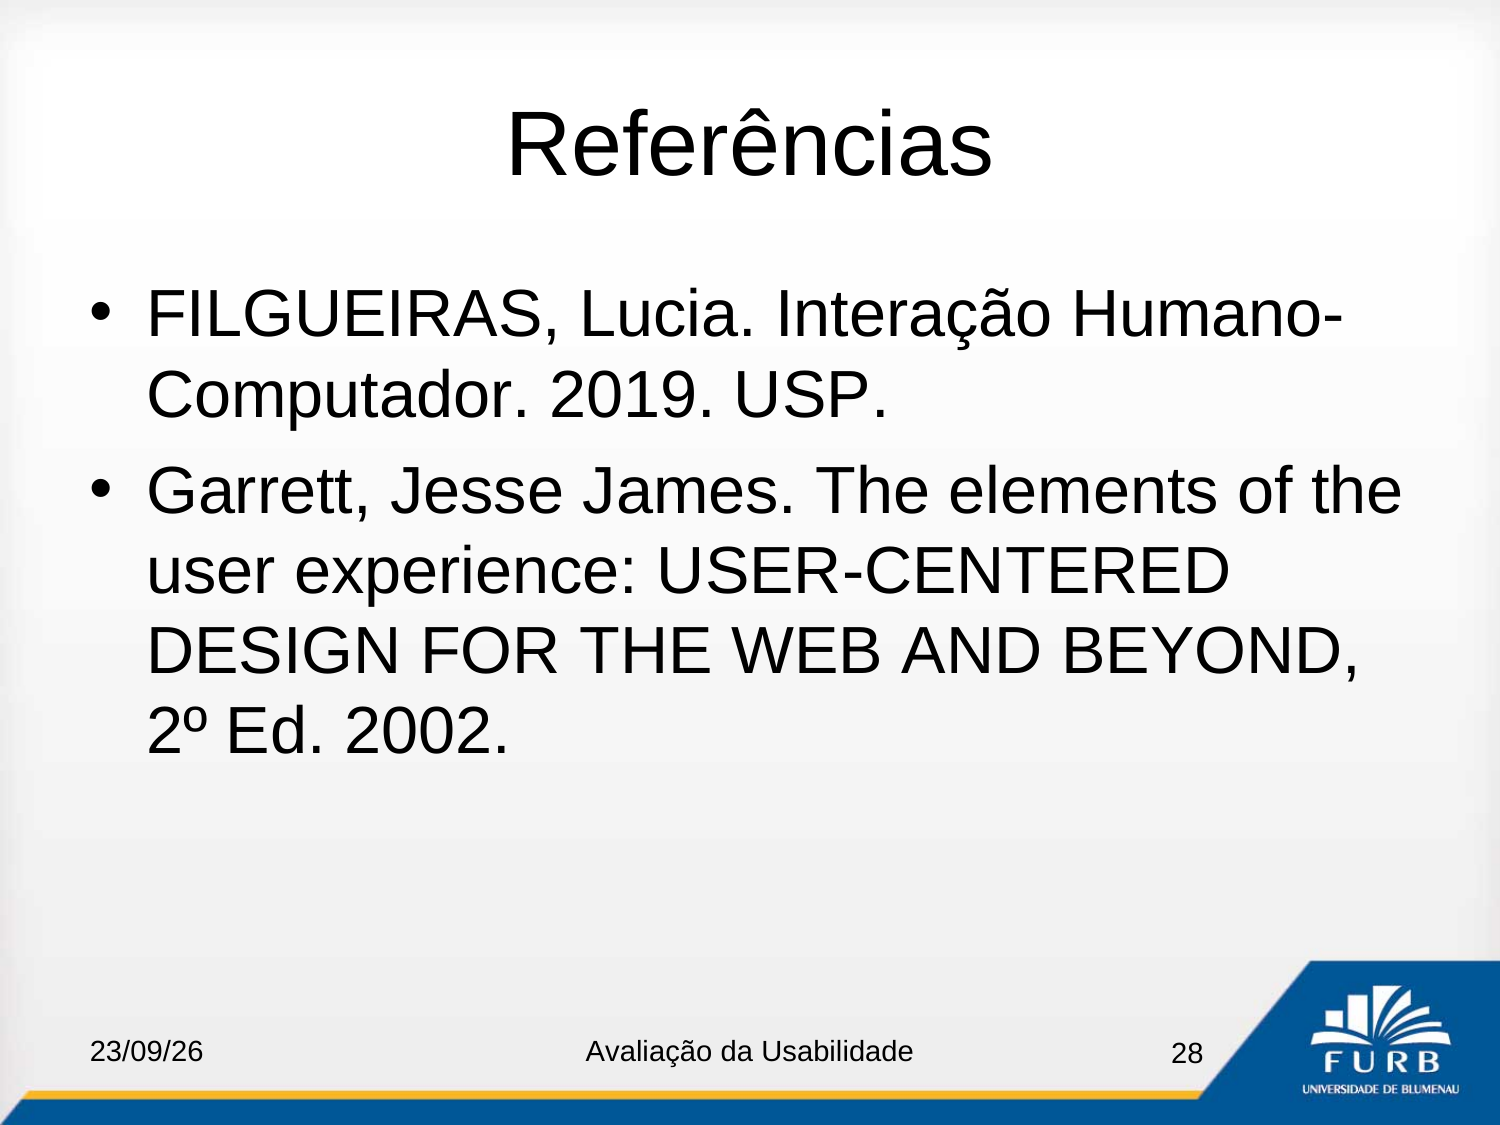

# Referências
FILGUEIRAS, Lucia. Interação Humano-Computador. 2019. USP.
Garrett, Jesse James. The elements of the user experience: USER-CENTERED DESIGN FOR THE WEB AND BEYOND, 2º Ed. 2002.
Avaliação da Usabilidade
28